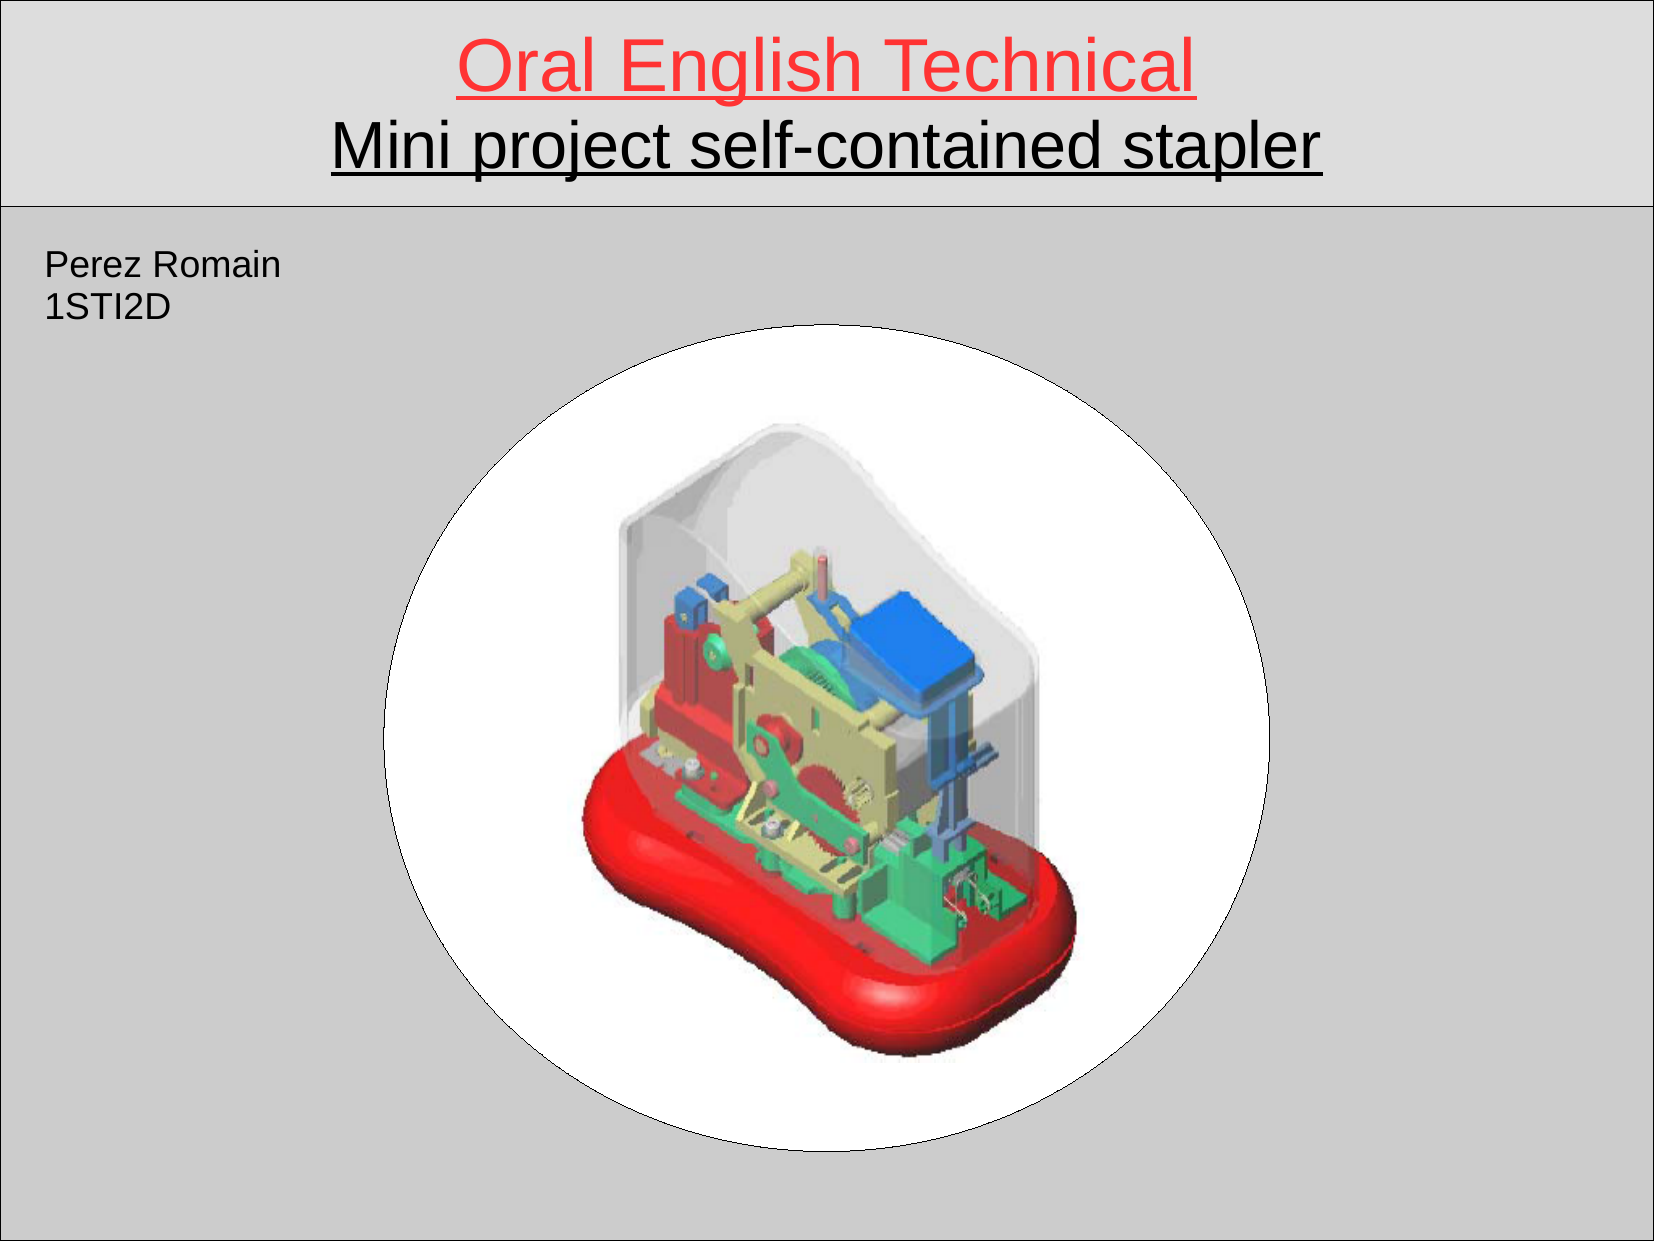

Oral English Technical
Mini project self-contained stapler
Perez Romain
1STI2D